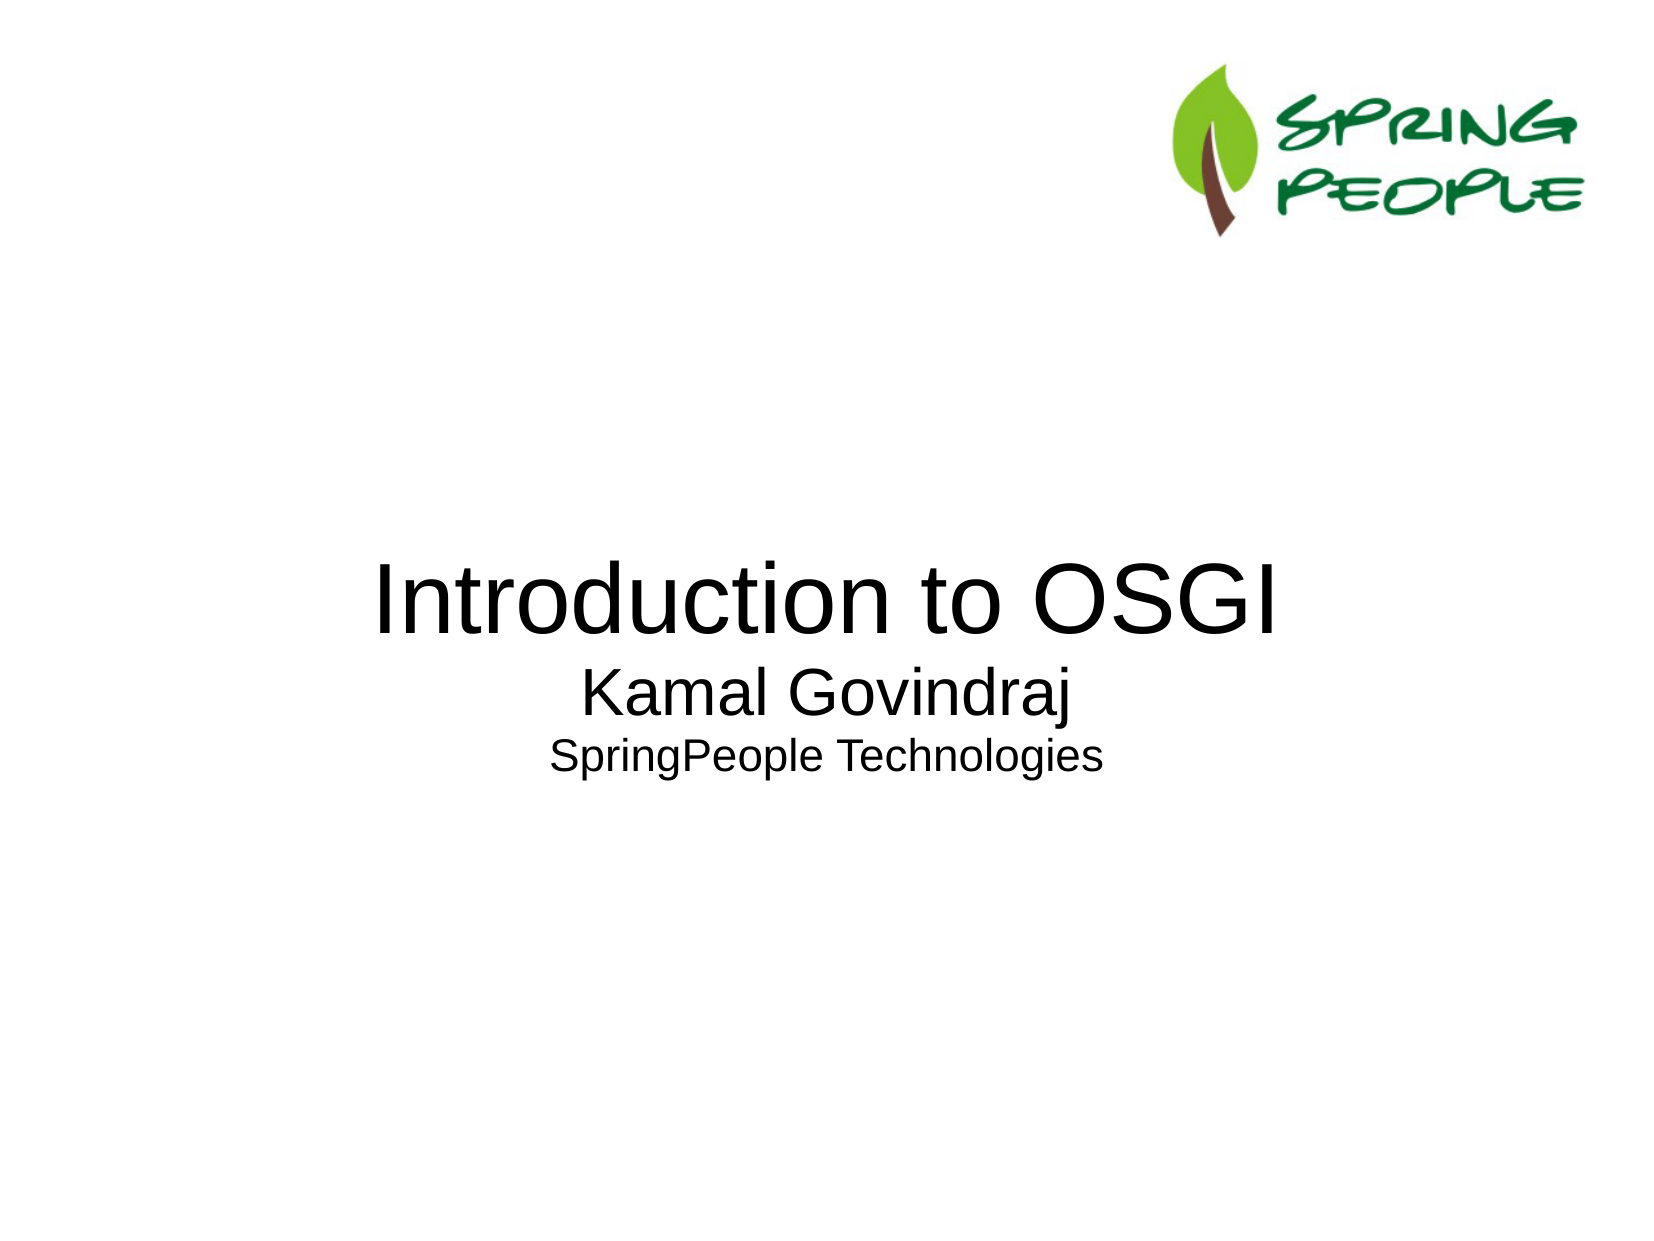

#
Introduction to OSGI
Kamal Govindraj
SpringPeople Technologies